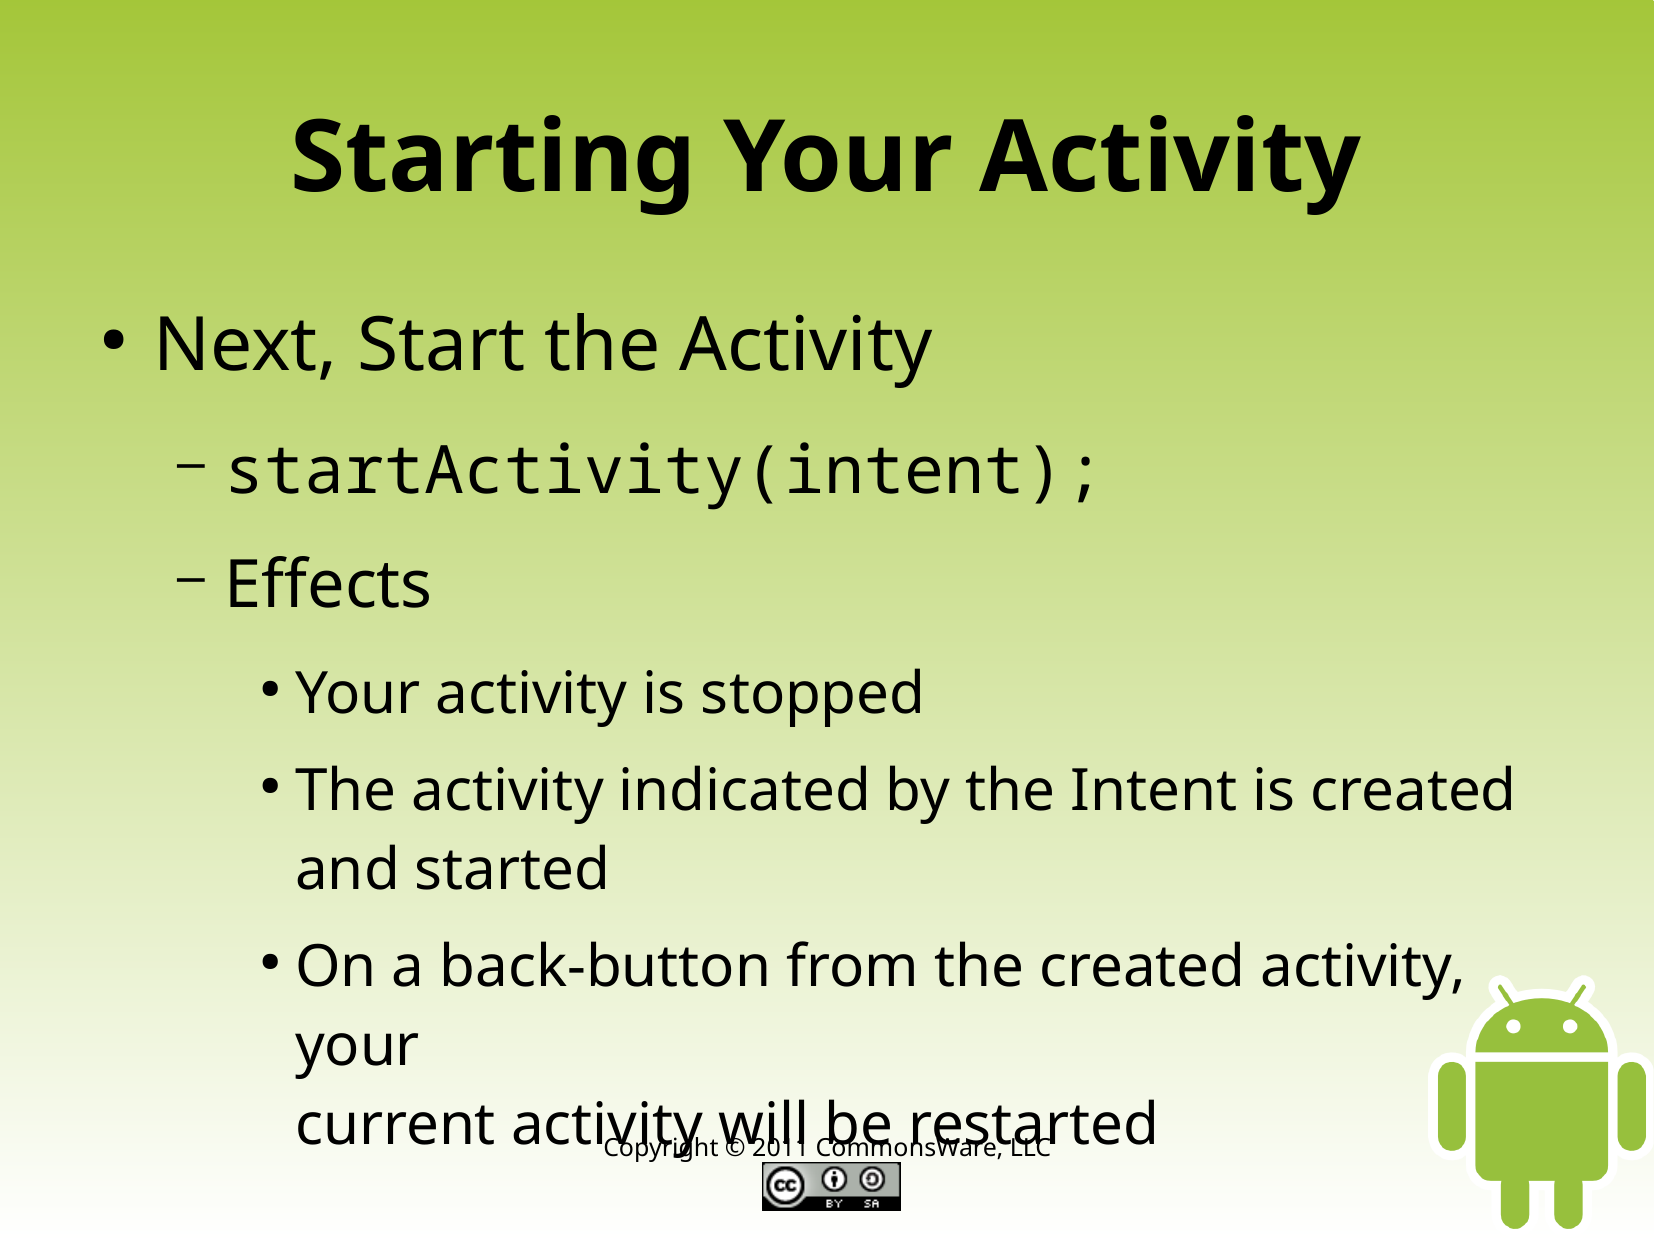

# Starting Your Activity
Next, Start the Activity
startActivity(intent);
Effects
Your activity is stopped
The activity indicated by the Intent is created and started
On a back-button from the created activity, your
current activity will be restarted